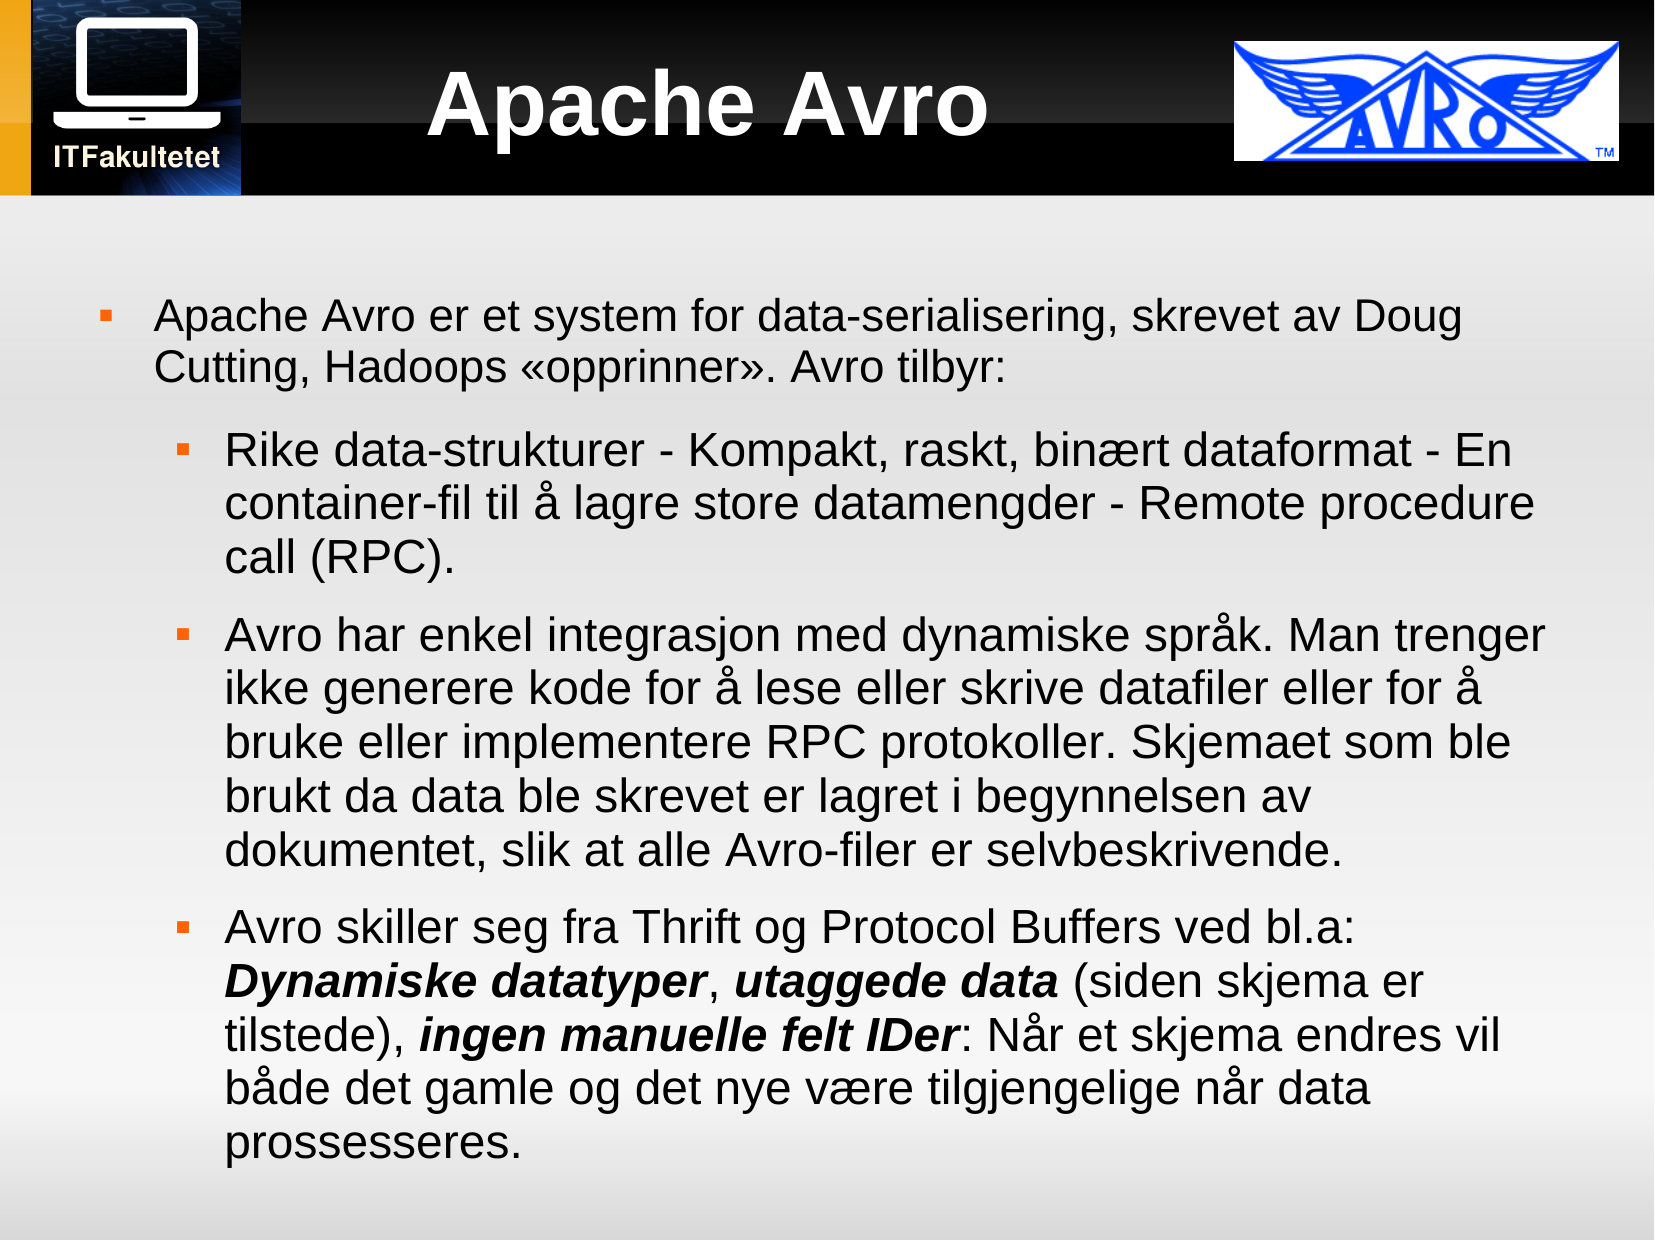

Apache Avro
Apache Avro er et system for data-serialisering, skrevet av Doug

Cutting, Hadoops «opprinner». Avro tilbyr:
Rike data-strukturer - Kompakt, raskt, binært dataformat - En

container-fil til å lagre store datamengder - Remote procedure
call (RPC).
Avro har enkel integrasjon med dynamiske språk. Man trenger

ikke generere kode for å lese eller skrive datafiler eller for å
bruke eller implementere RPC protokoller. Skjemaet som ble
brukt da data ble skrevet er lagret i begynnelsen av
dokumentet, slik at alle Avro-filer er selvbeskrivende.
Avro skiller seg fra Thrift og Protocol Buffers ved bl.a:

Dynamiske datatyper, utaggede data (siden skjema er
tilstede), ingen manuelle felt IDer: Når et skjema endres vil
både det gamle og det nye være tilgjengelige når data
prossesseres.